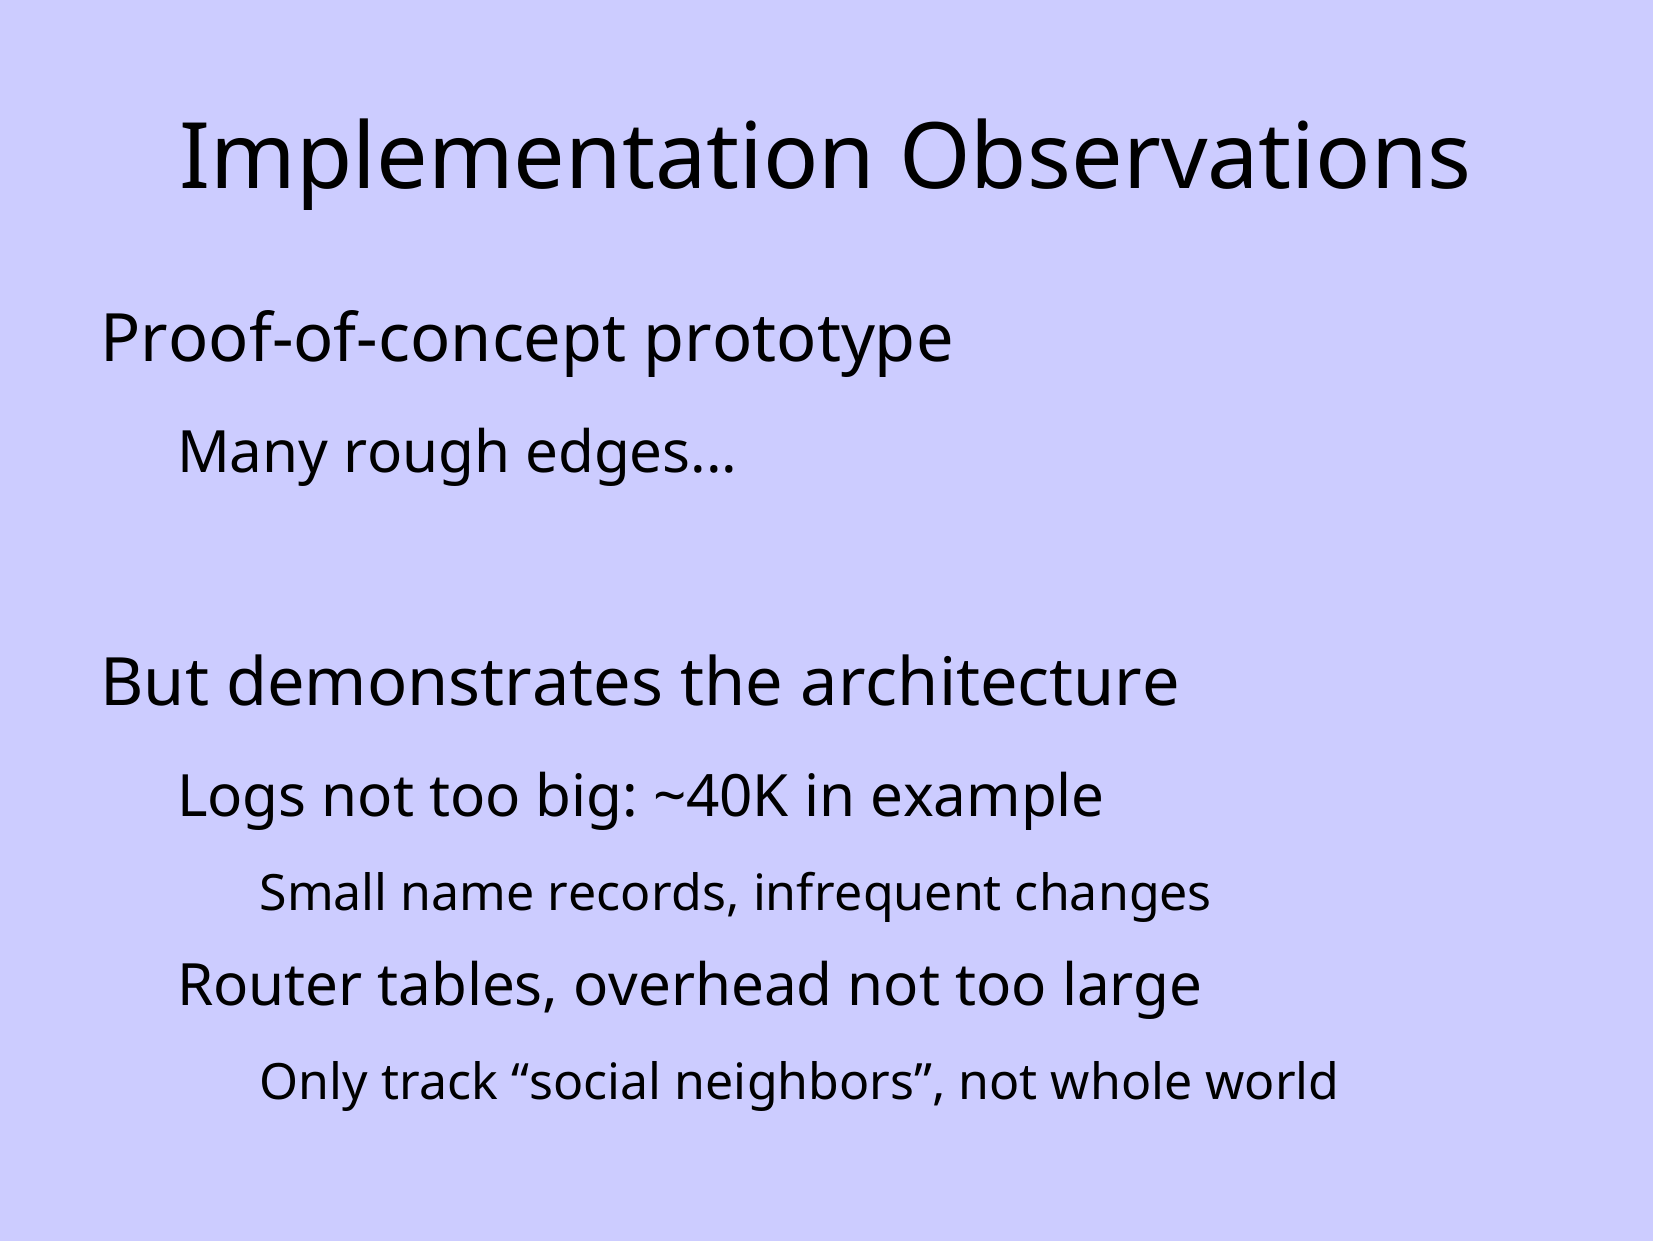

# Implementation Observations
Proof-of-concept prototype
Many rough edges...
But demonstrates the architecture
Logs not too big: ~40K in example
Small name records, infrequent changes
Router tables, overhead not too large
Only track “social neighbors”, not whole world